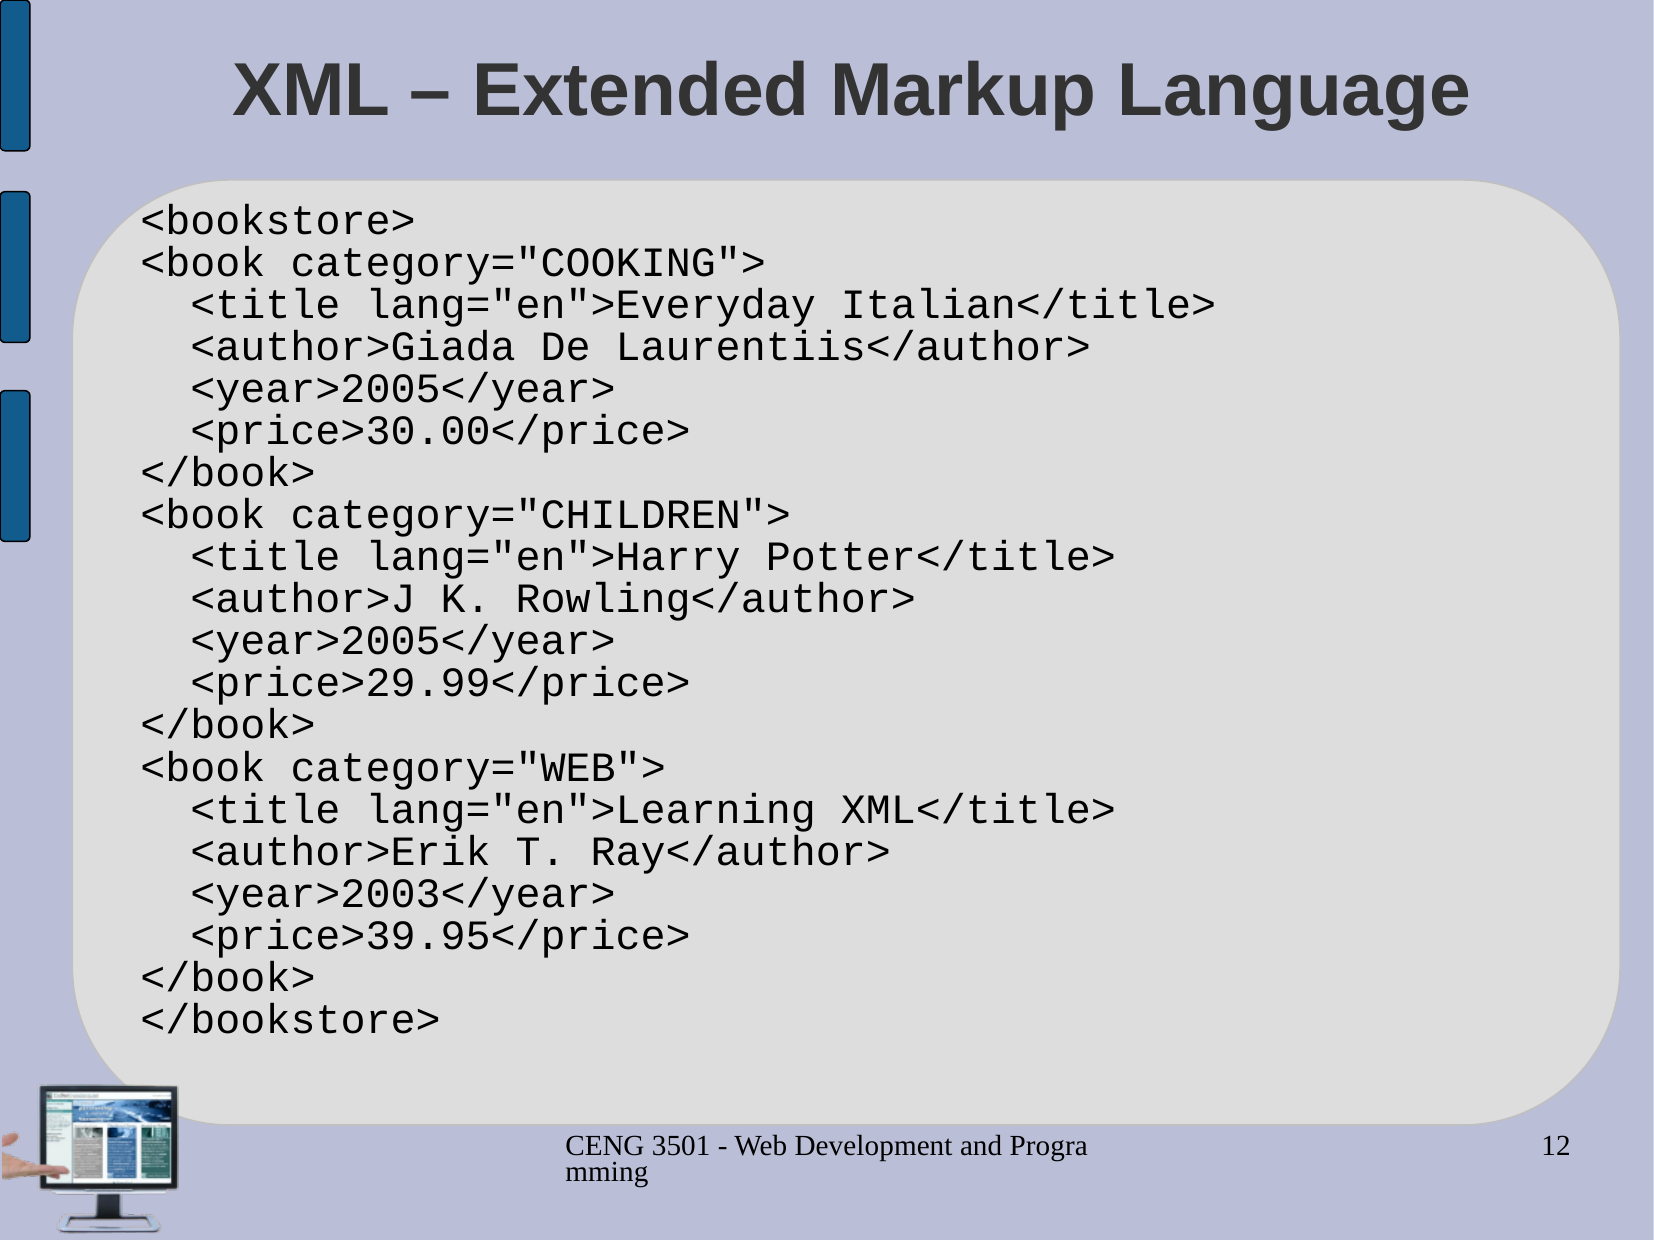

# XML – Extended Markup Language
<bookstore>
<book category="COOKING">
 <title lang="en">Everyday Italian</title>
 <author>Giada De Laurentiis</author>
 <year>2005</year>
 <price>30.00</price>
</book>
<book category="CHILDREN">
 <title lang="en">Harry Potter</title>
 <author>J K. Rowling</author>
 <year>2005</year>
 <price>29.99</price>
</book>
<book category="WEB">
 <title lang="en">Learning XML</title>
 <author>Erik T. Ray</author>
 <year>2003</year>
 <price>39.95</price>
</book>
</bookstore>
CENG 3501 - Web Development and Programming
12